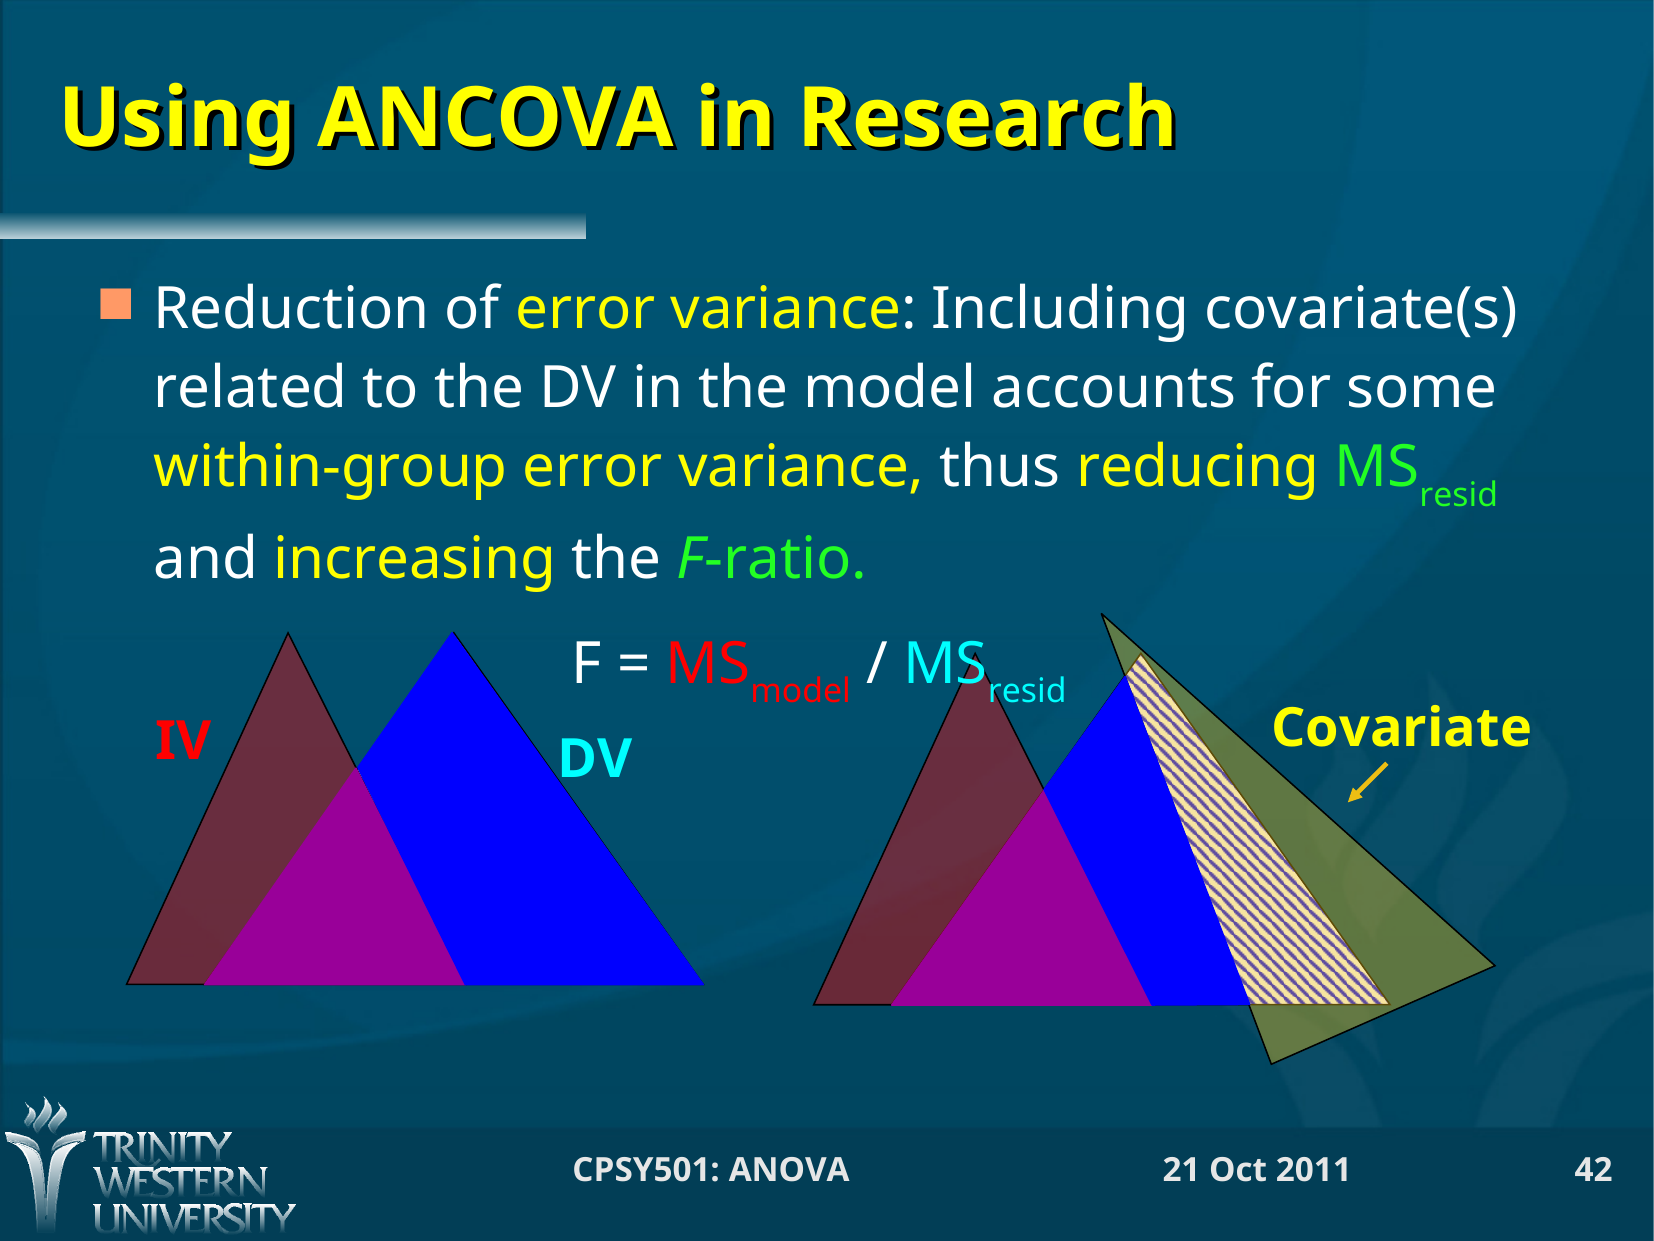

# Using ANCOVA in Research
Reduction of error variance: Including covariate(s) related to the DV in the model accounts for some within-group error variance, thus reducing MSresid and increasing the F-ratio.
F = MSmodel / MSresid
Covariate
IV
DV
CPSY501: ANOVA
21 Oct 2011
42